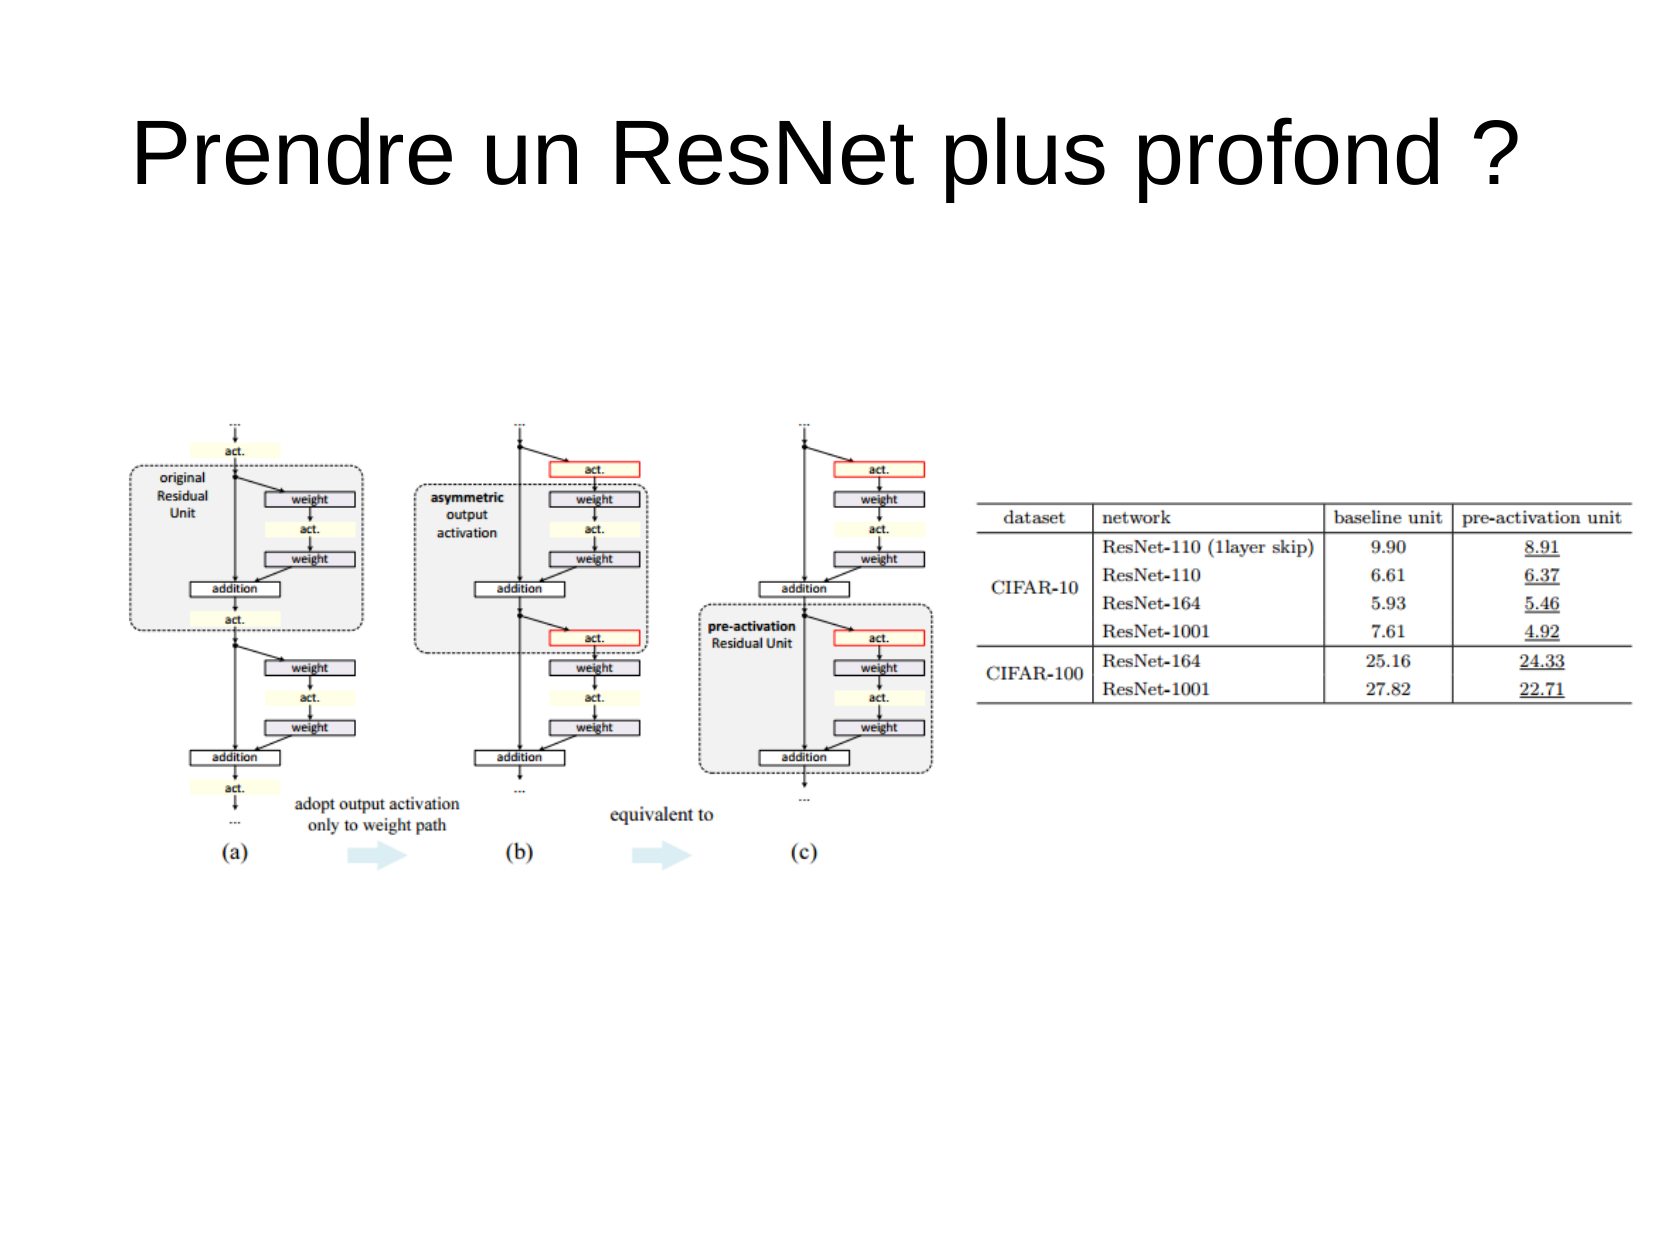

# Prendre un ResNet plus profond ?